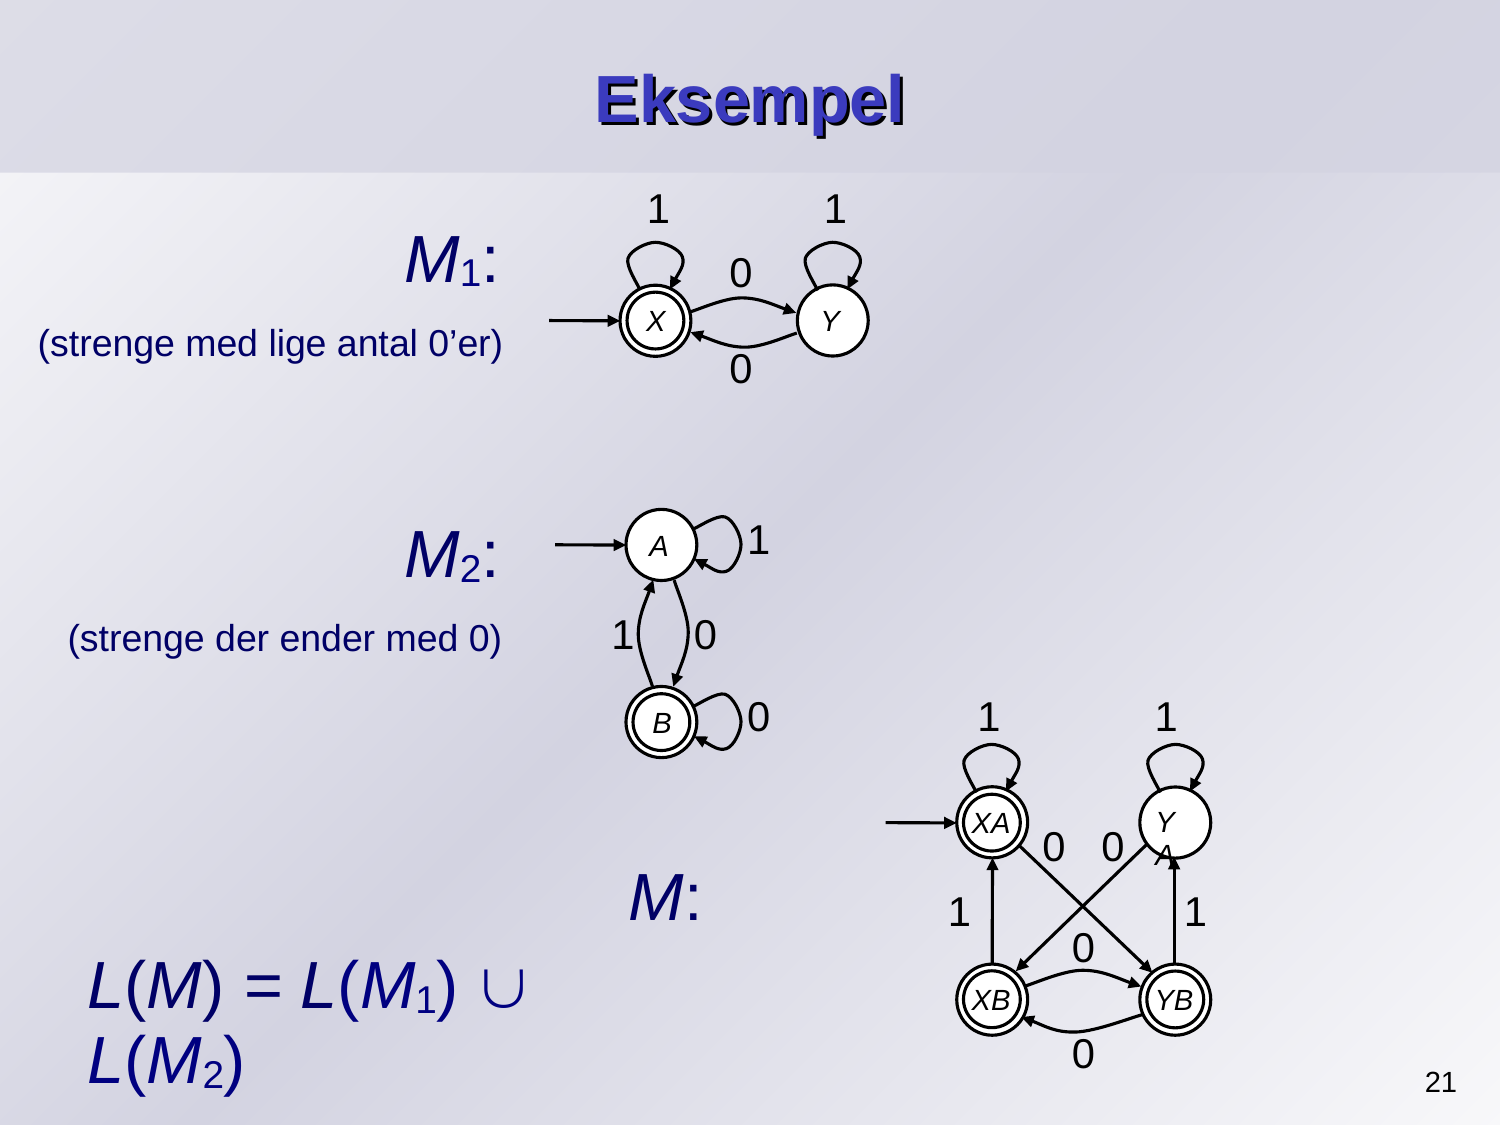

# Eksempel
1
1
M1:
0
X
Y
(strenge med lige antal 0’er)
0
M2:
1
A
1
0
0
B
(strenge der ender med 0)
1
1
YA
XA
0
0
M:
1
1
0
L(M) = L(M1) ∪ L(M2)
XB
YB
0
21
?